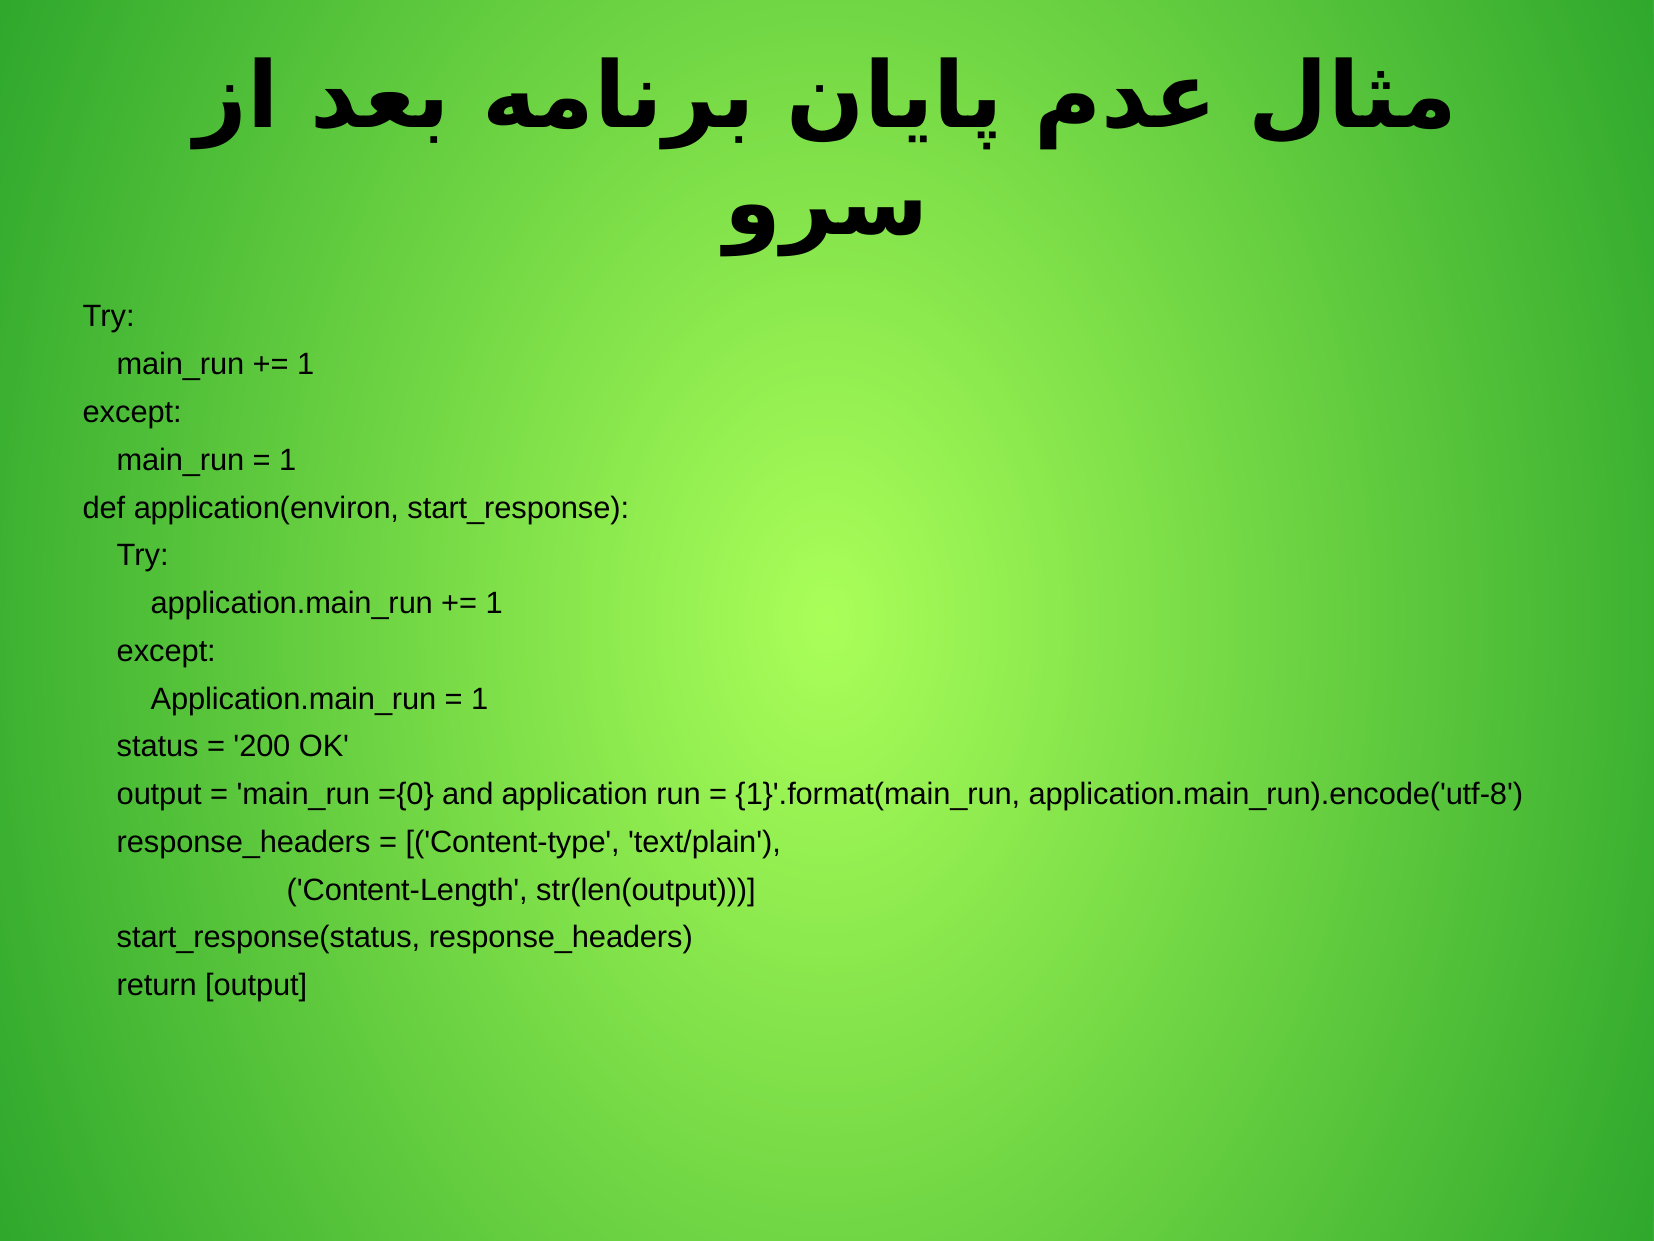

# مثال عدم پایان برنامه بعد از سرو
Try:
 main_run += 1
except:
 main_run = 1
def application(environ, start_response):
 Try:
 application.main_run += 1
 except:
 Application.main_run = 1
 status = '200 OK'
 output = 'main_run ={0} and application run = {1}'.format(main_run, application.main_run).encode('utf-8')
 response_headers = [('Content-type', 'text/plain'),
 ('Content-Length', str(len(output)))]
 start_response(status, response_headers)
 return [output]